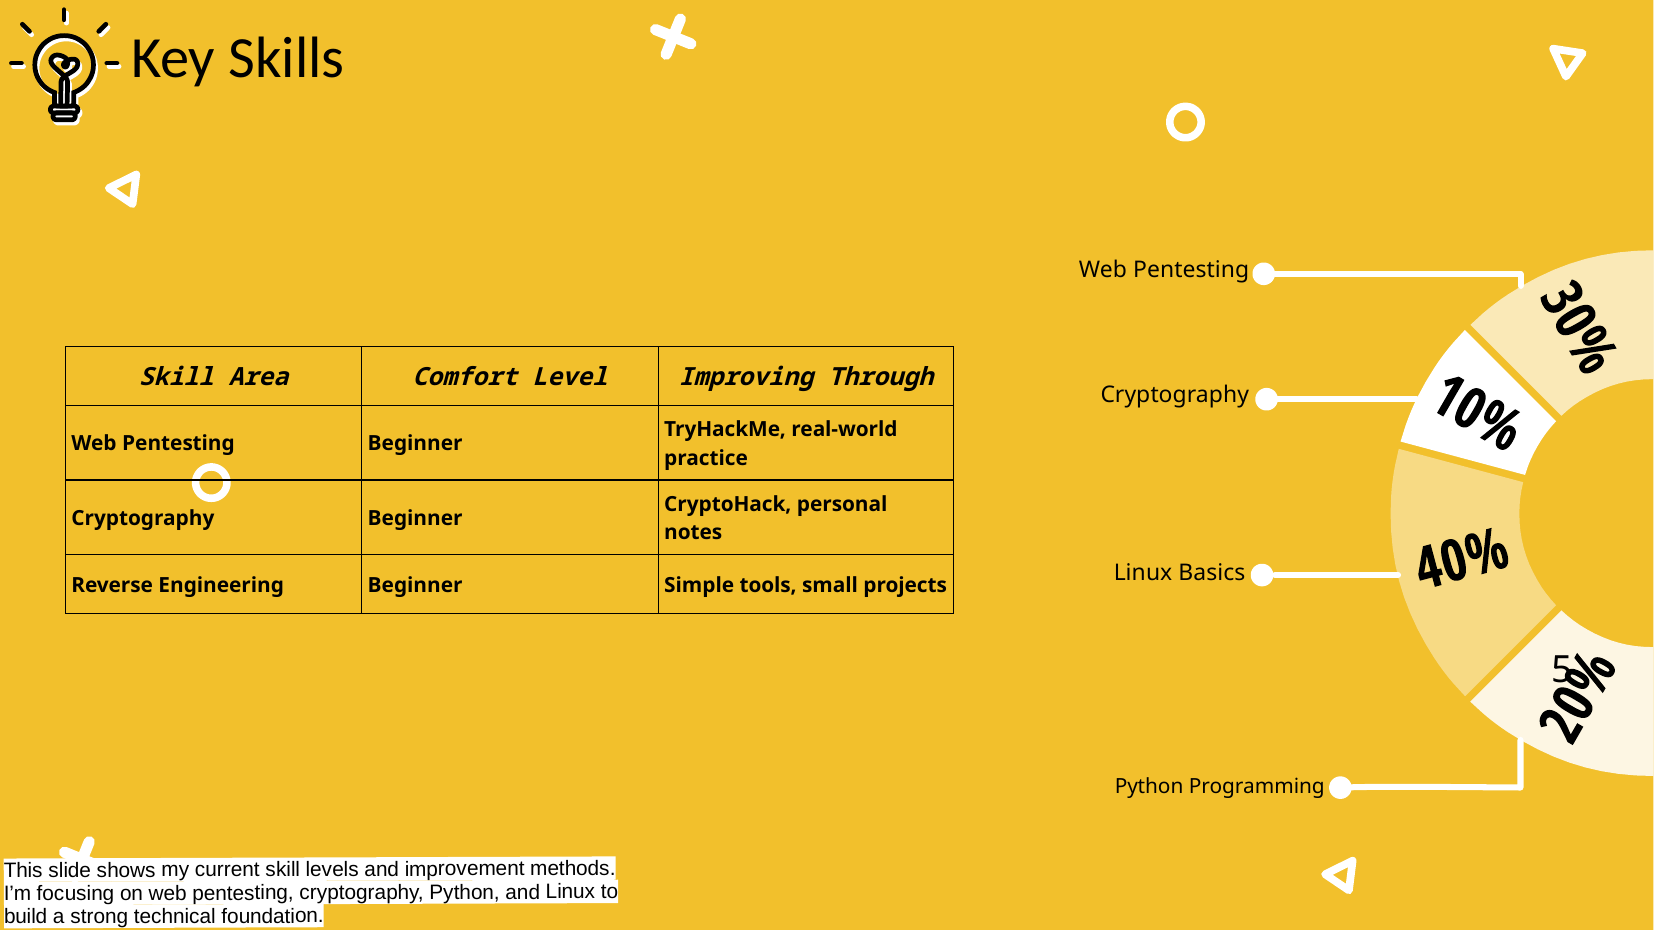

# Key Skills
Web Pentesting
Cryptography
| Skill Area | Comfort Level | Improving Through |
| --- | --- | --- |
| Web Pentesting | Beginner | TryHackMe, real-world practice |
| Cryptography | Beginner | CryptoHack, personal notes |
| Reverse Engineering | Beginner | Simple tools, small projects |
Linux Basics
5
Python Programming
This slide shows my current skill levels and improvement methods. I’m focusing on web pentesting, cryptography, Python, and Linux to build a strong technical foundation.